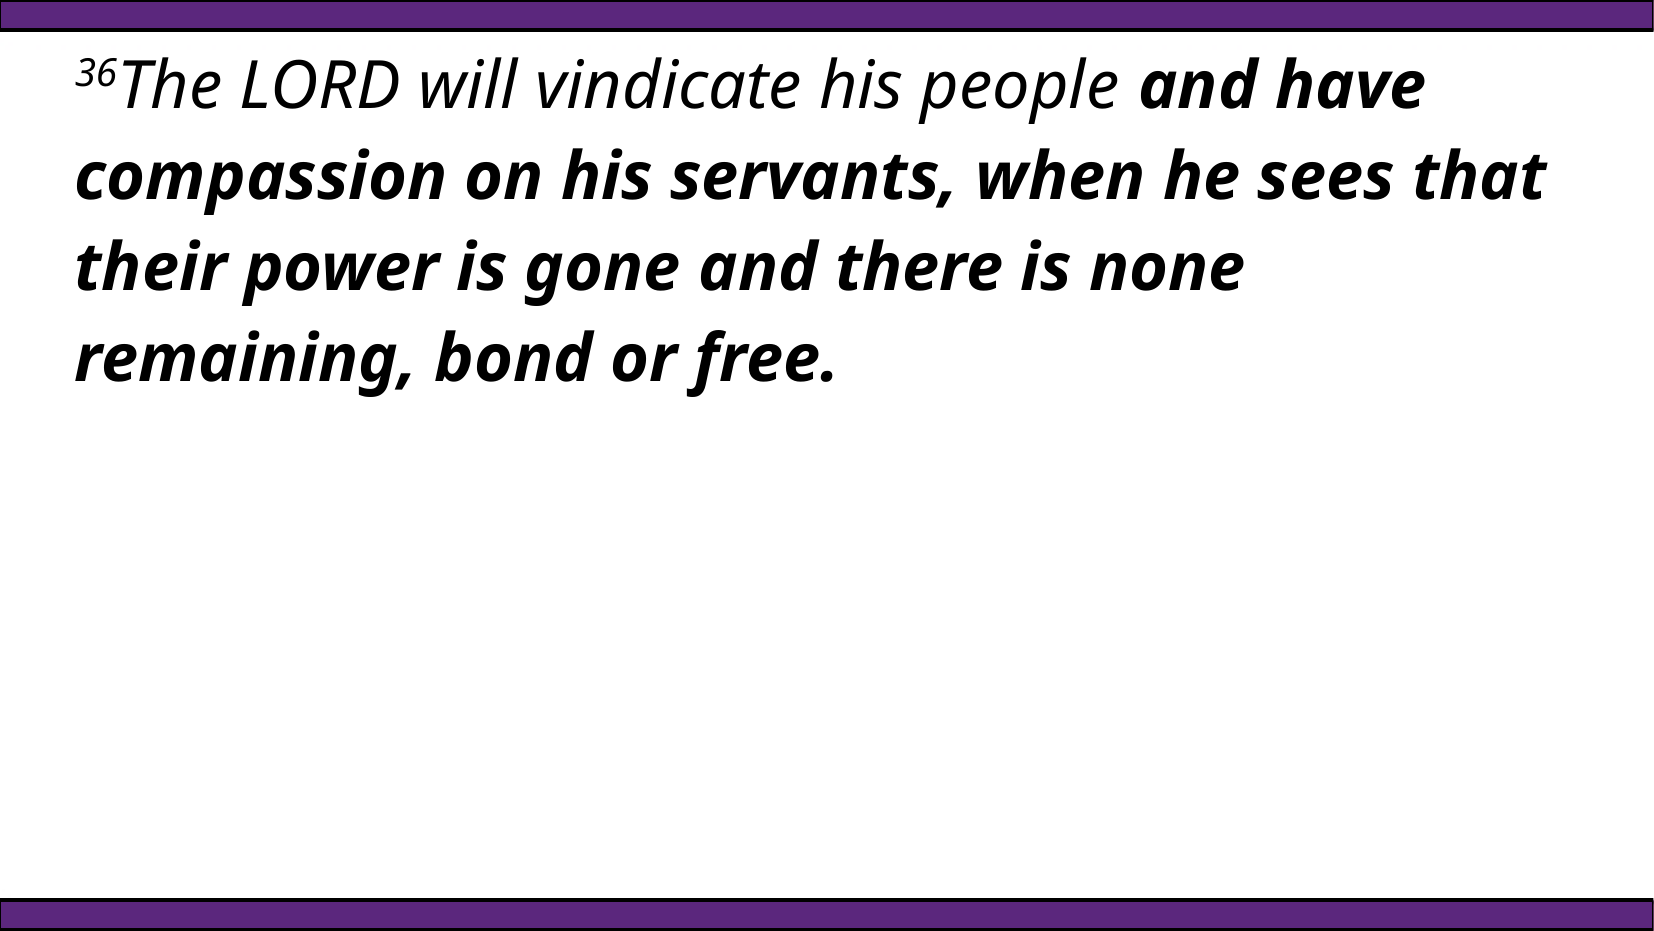

36The LORD will vindicate his people and have compassion on his servants, when he sees that their power is gone and there is none remaining, bond or free.